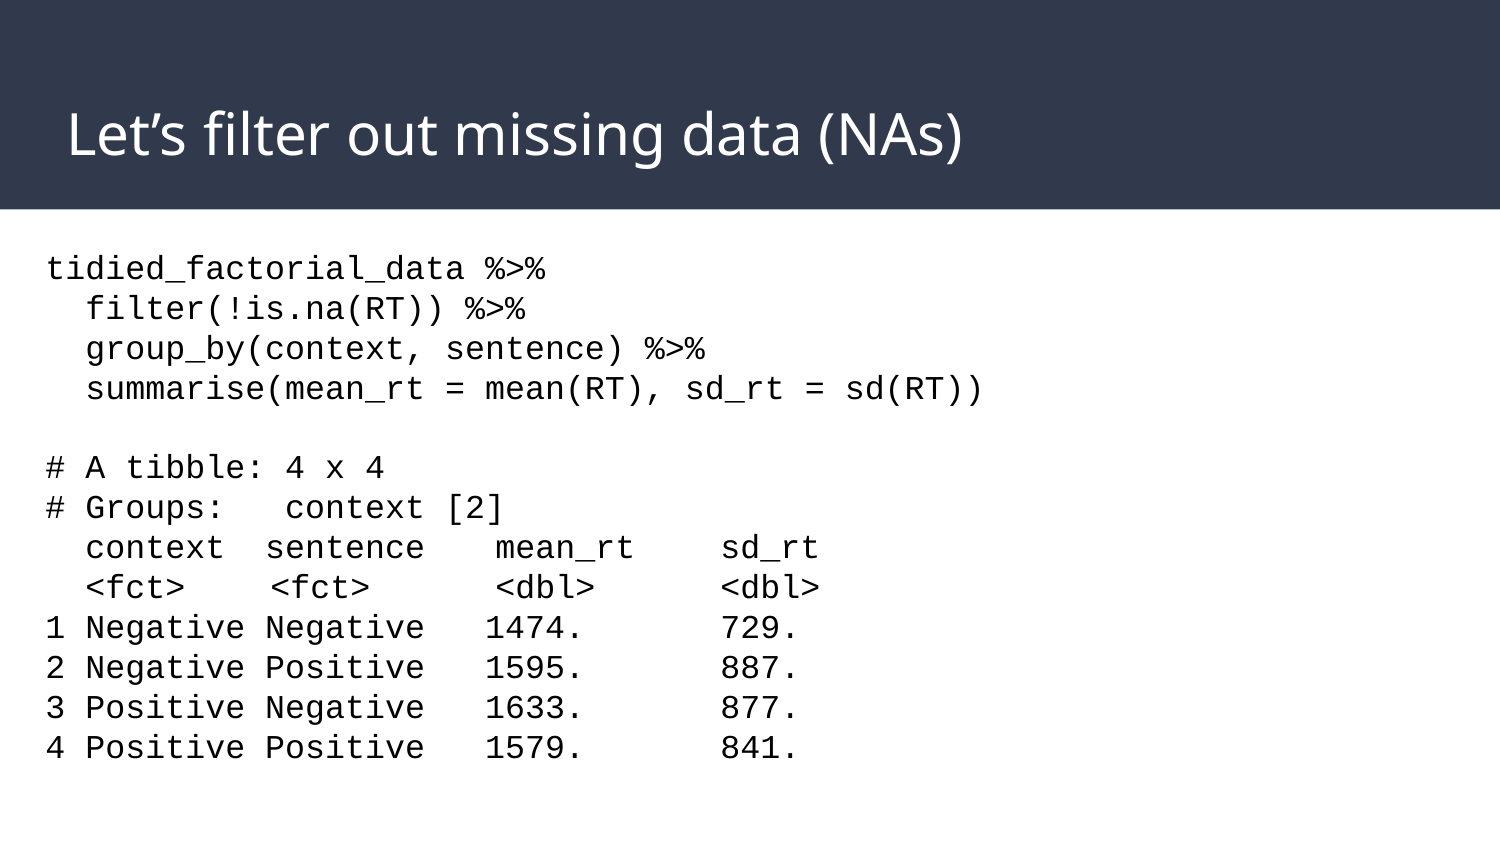

# Let’s filter out missing data (NAs)
tidied_factorial_data %>%
 filter(!is.na(RT)) %>%
 group_by(context, sentence) %>%
 summarise(mean_rt = mean(RT), sd_rt = sd(RT))
# A tibble: 4 x 4
# Groups: context [2]
 context sentence 	mean_rt		sd_rt
 <fct>		<fct> 		<dbl> 		<dbl>
1 Negative Negative 1474. 		729.
2 Negative Positive 1595. 		887.
3 Positive Negative 1633. 		877.
4 Positive Positive 1579. 		841.